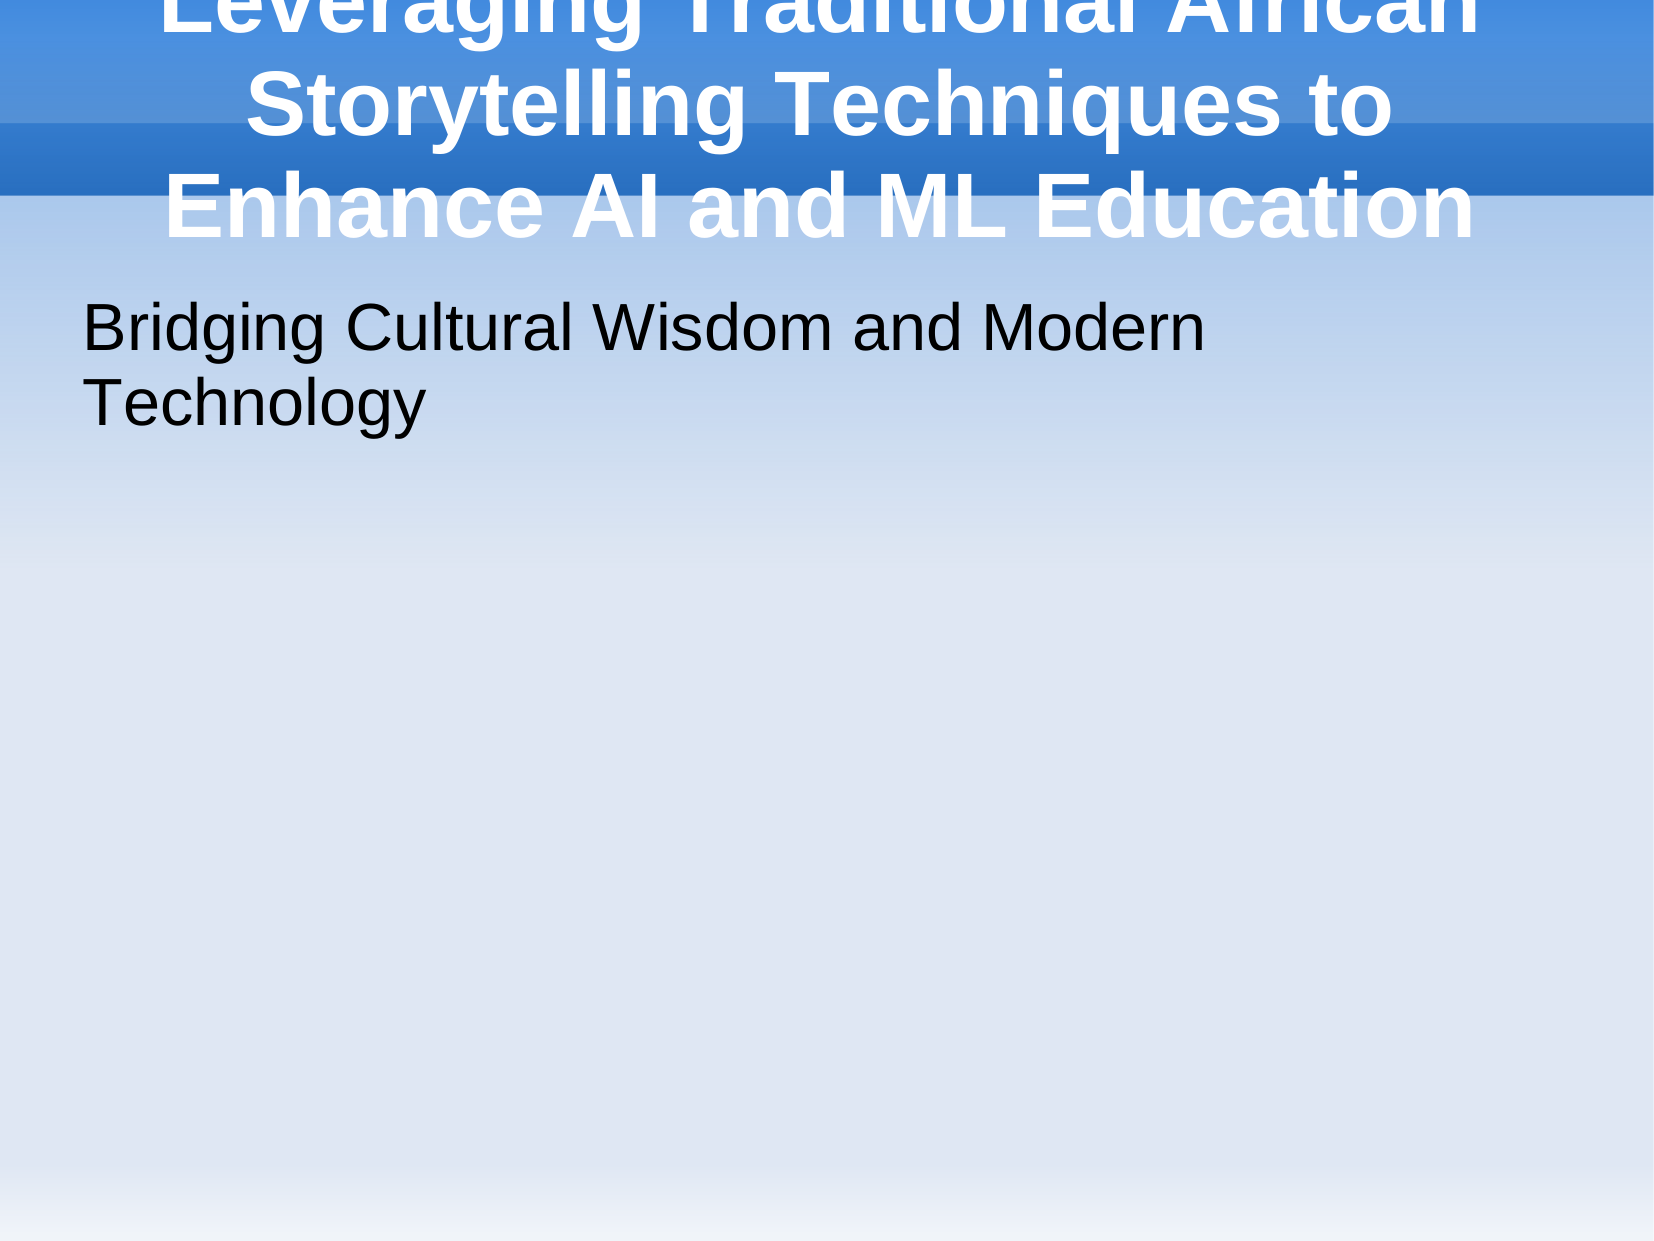

# Leveraging Traditional African Storytelling Techniques to Enhance AI and ML Education
Bridging Cultural Wisdom and Modern Technology